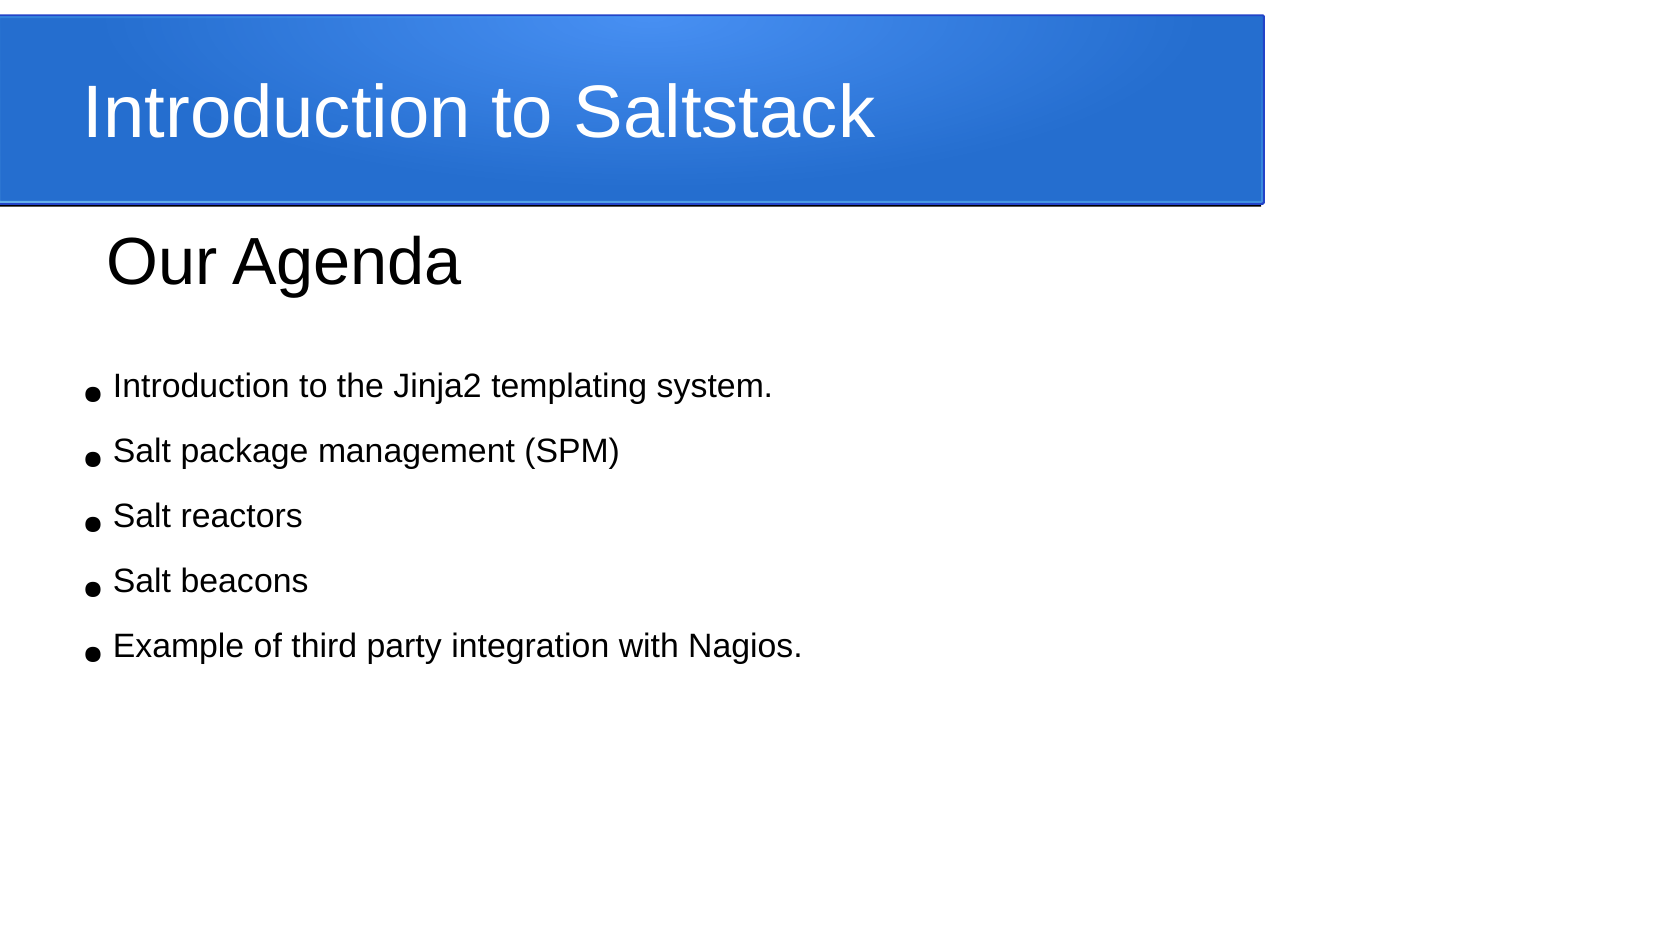

# Introduction to Saltstack
Our Agenda
 Introduction to the Jinja2 templating system.
 Salt package management (SPM)
 Salt reactors
 Salt beacons
 Example of third party integration with Nagios.